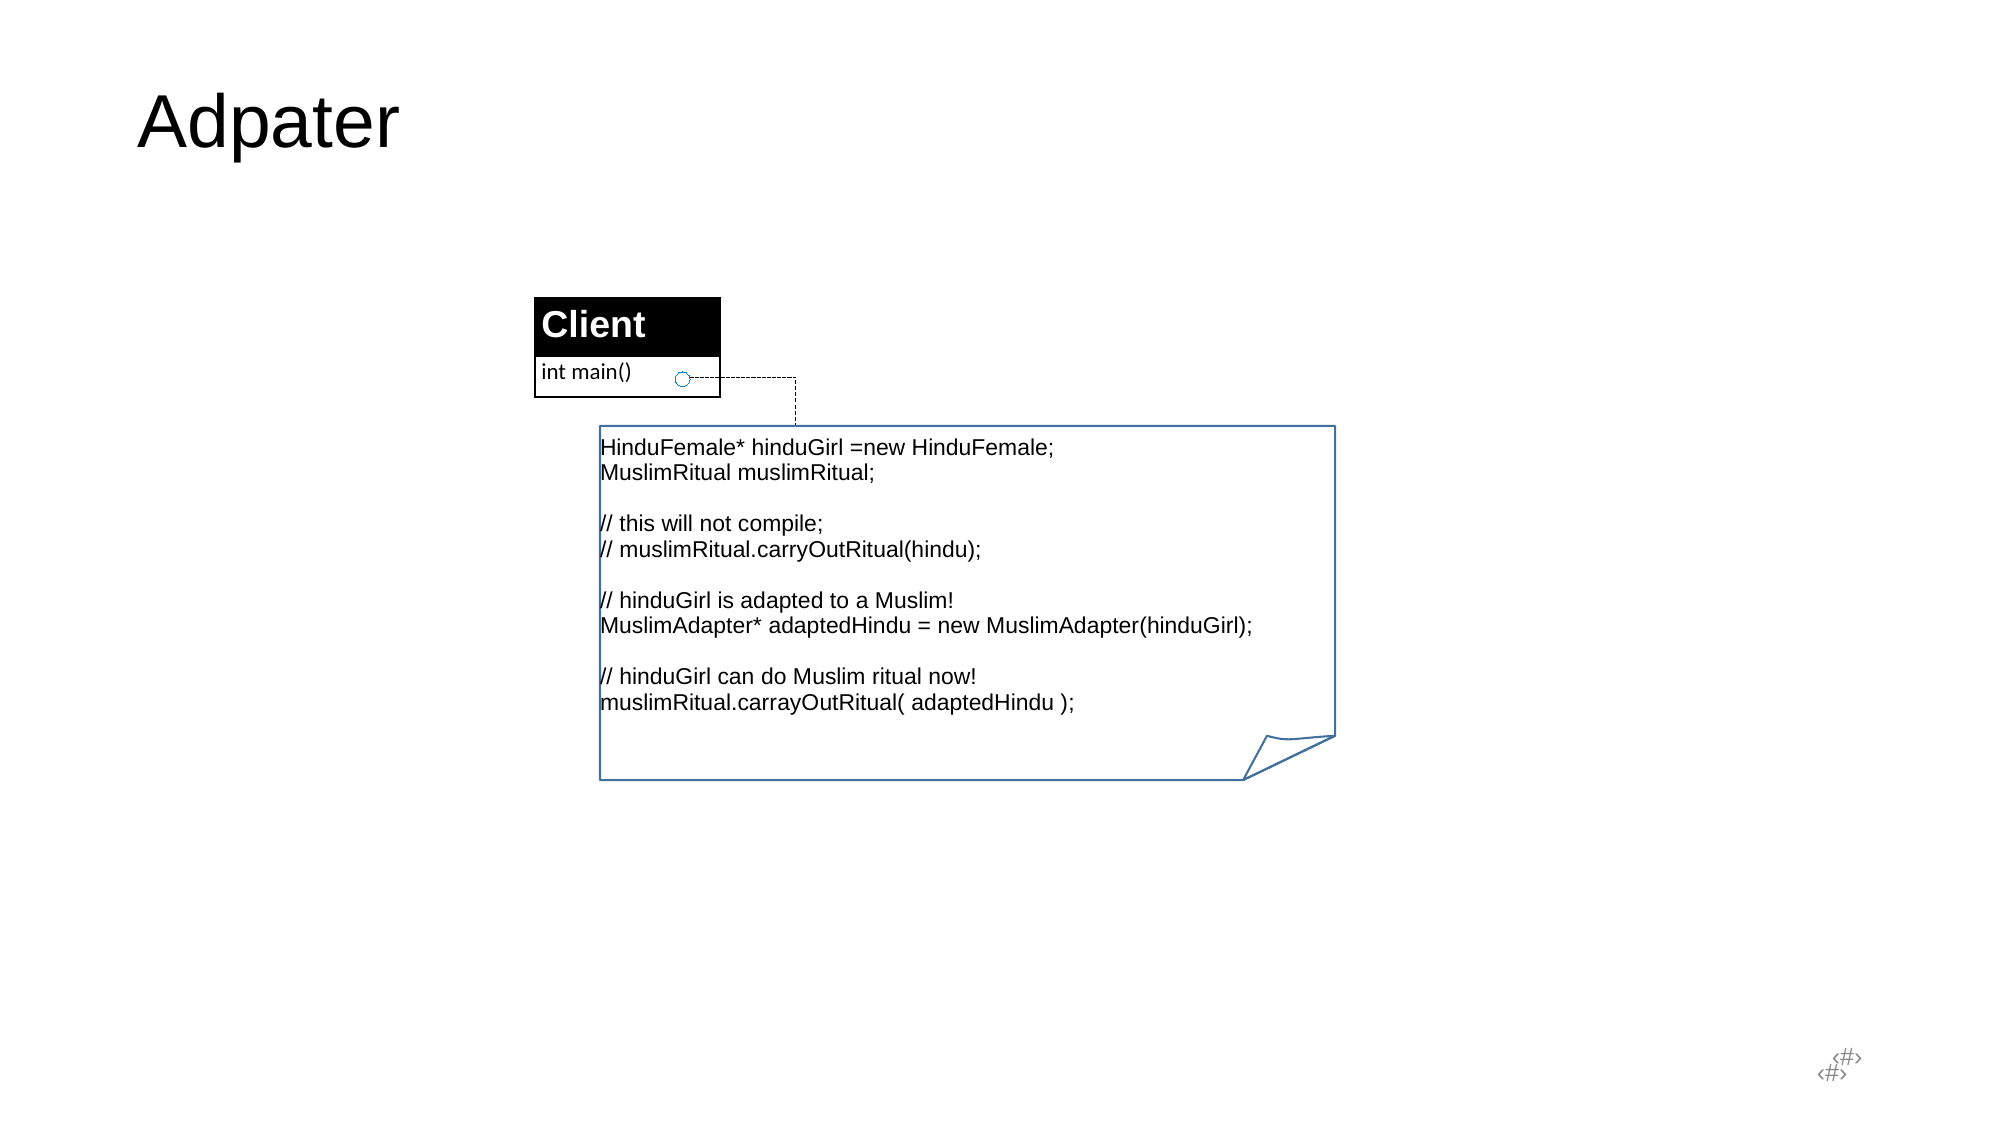

# Adpater
| Client |
| --- |
| int main() |
HinduFemale* hinduGirl =new HinduFemale;
MuslimRitual muslimRitual;
// this will not compile;
// muslimRitual.carryOutRitual(hindu);
// hinduGirl is adapted to a Muslim!
MuslimAdapter* adaptedHindu = new MuslimAdapter(hinduGirl);
// hinduGirl can do Muslim ritual now!
muslimRitual.carrayOutRitual( adaptedHindu );
22